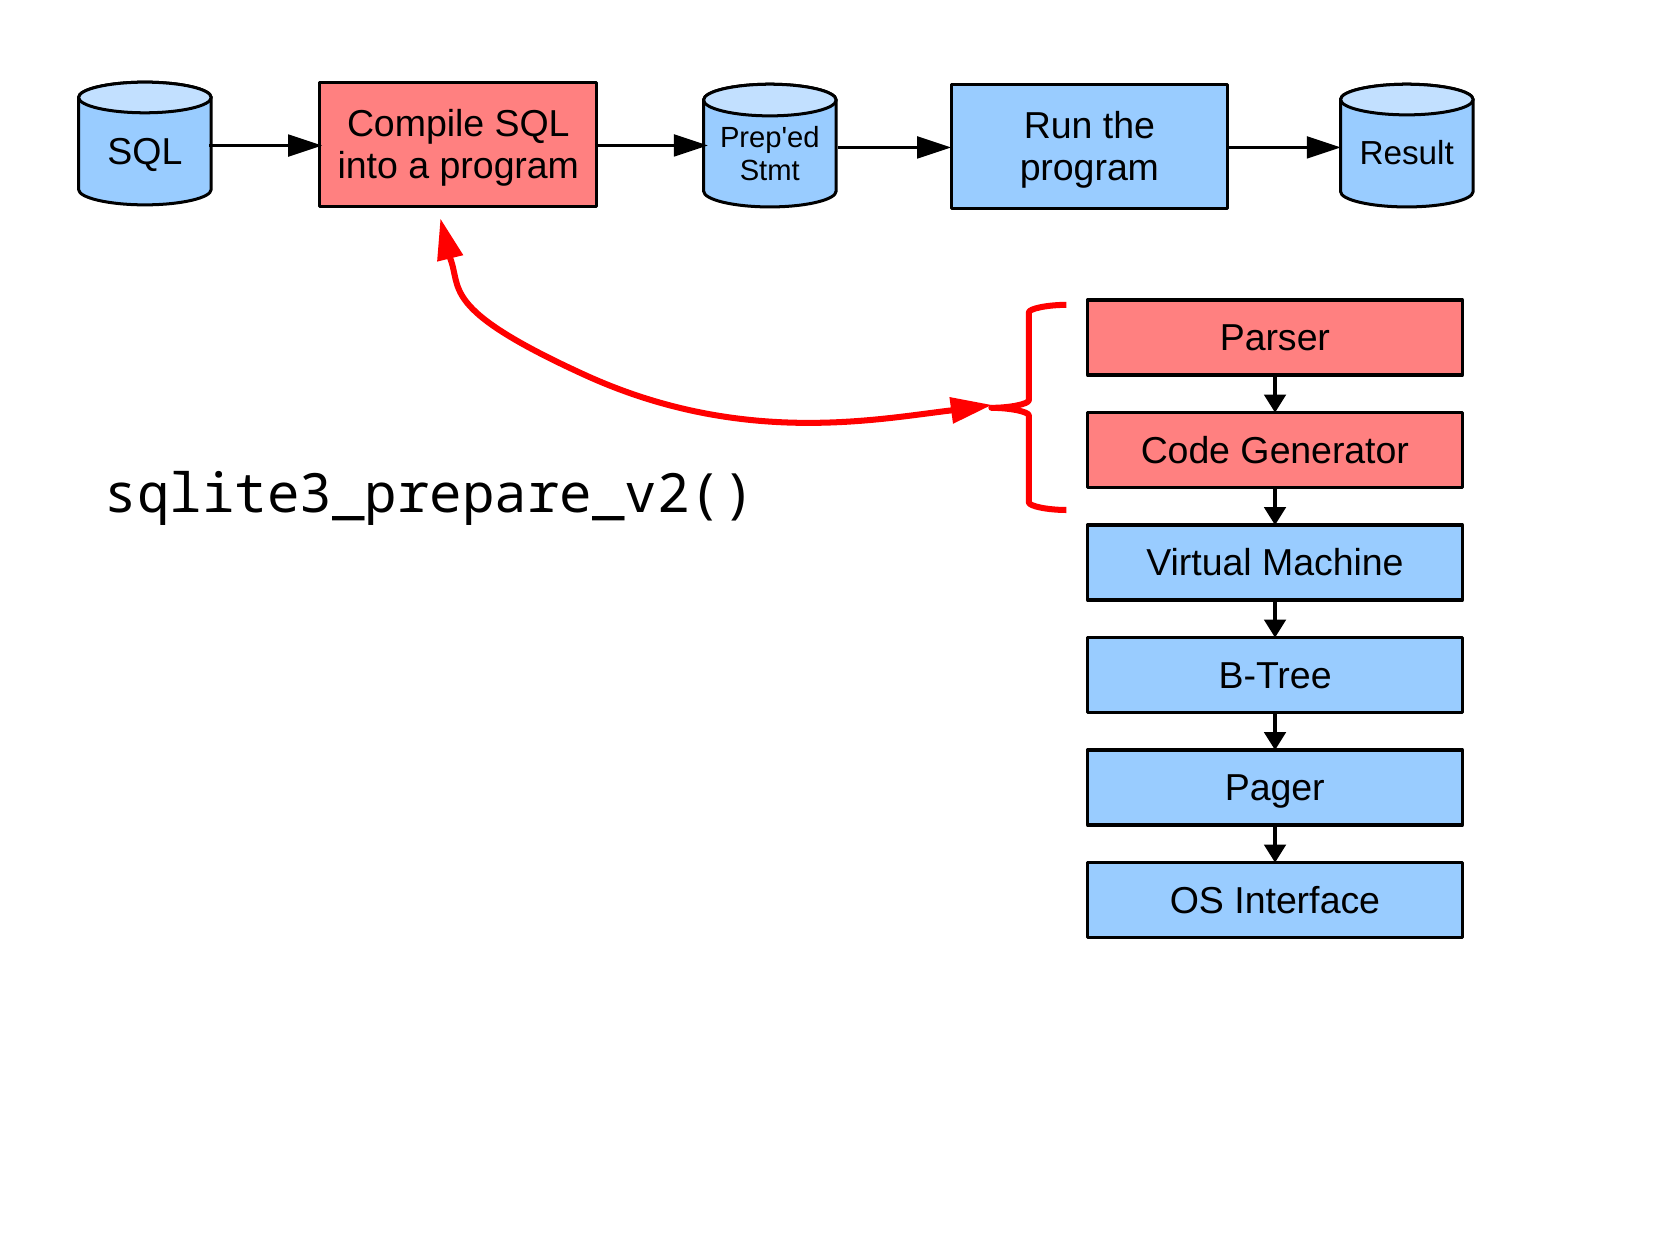

SQL
Compile SQL
into a program
Run the
program
Prep'ed
Stmt
Result
Parser
Code Generator
sqlite3_prepare_v2()
Virtual Machine
B-Tree
Pager
OS Interface